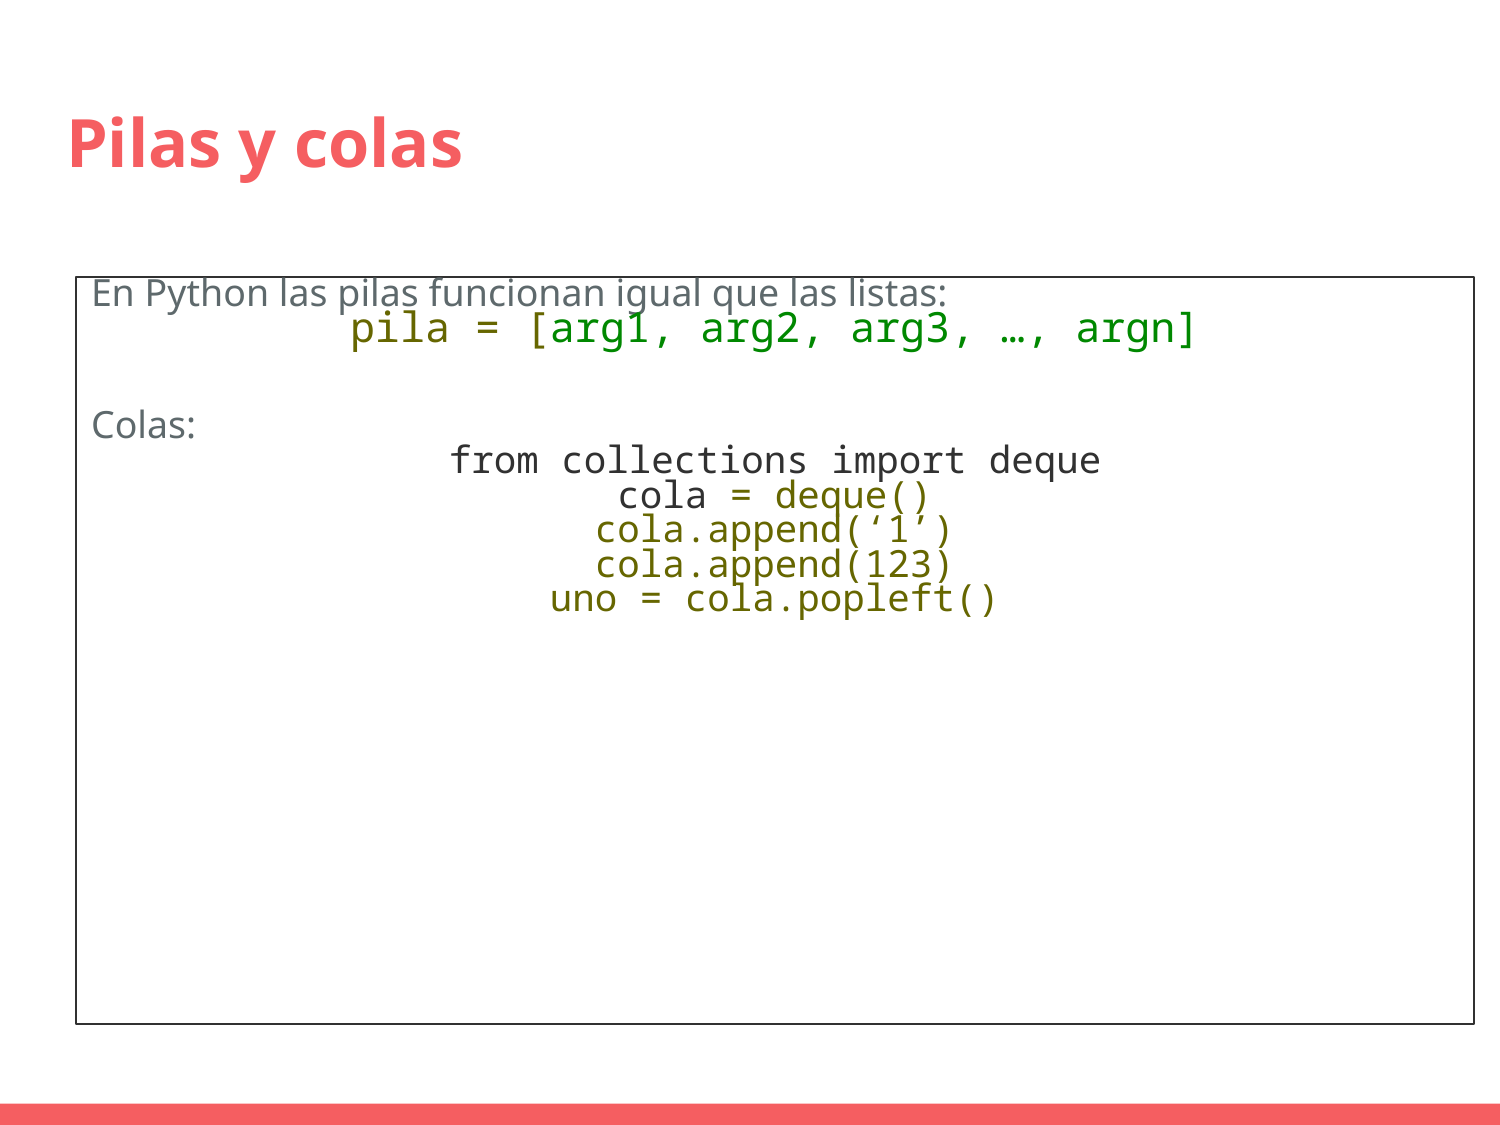

# Pilas y colas
En Python las pilas funcionan igual que las listas:
pila = [arg1, arg2, arg3, …, argn]
Colas:
from collections import deque
cola = deque()
cola.append(‘1’)
cola.append(123)
uno = cola.popleft()